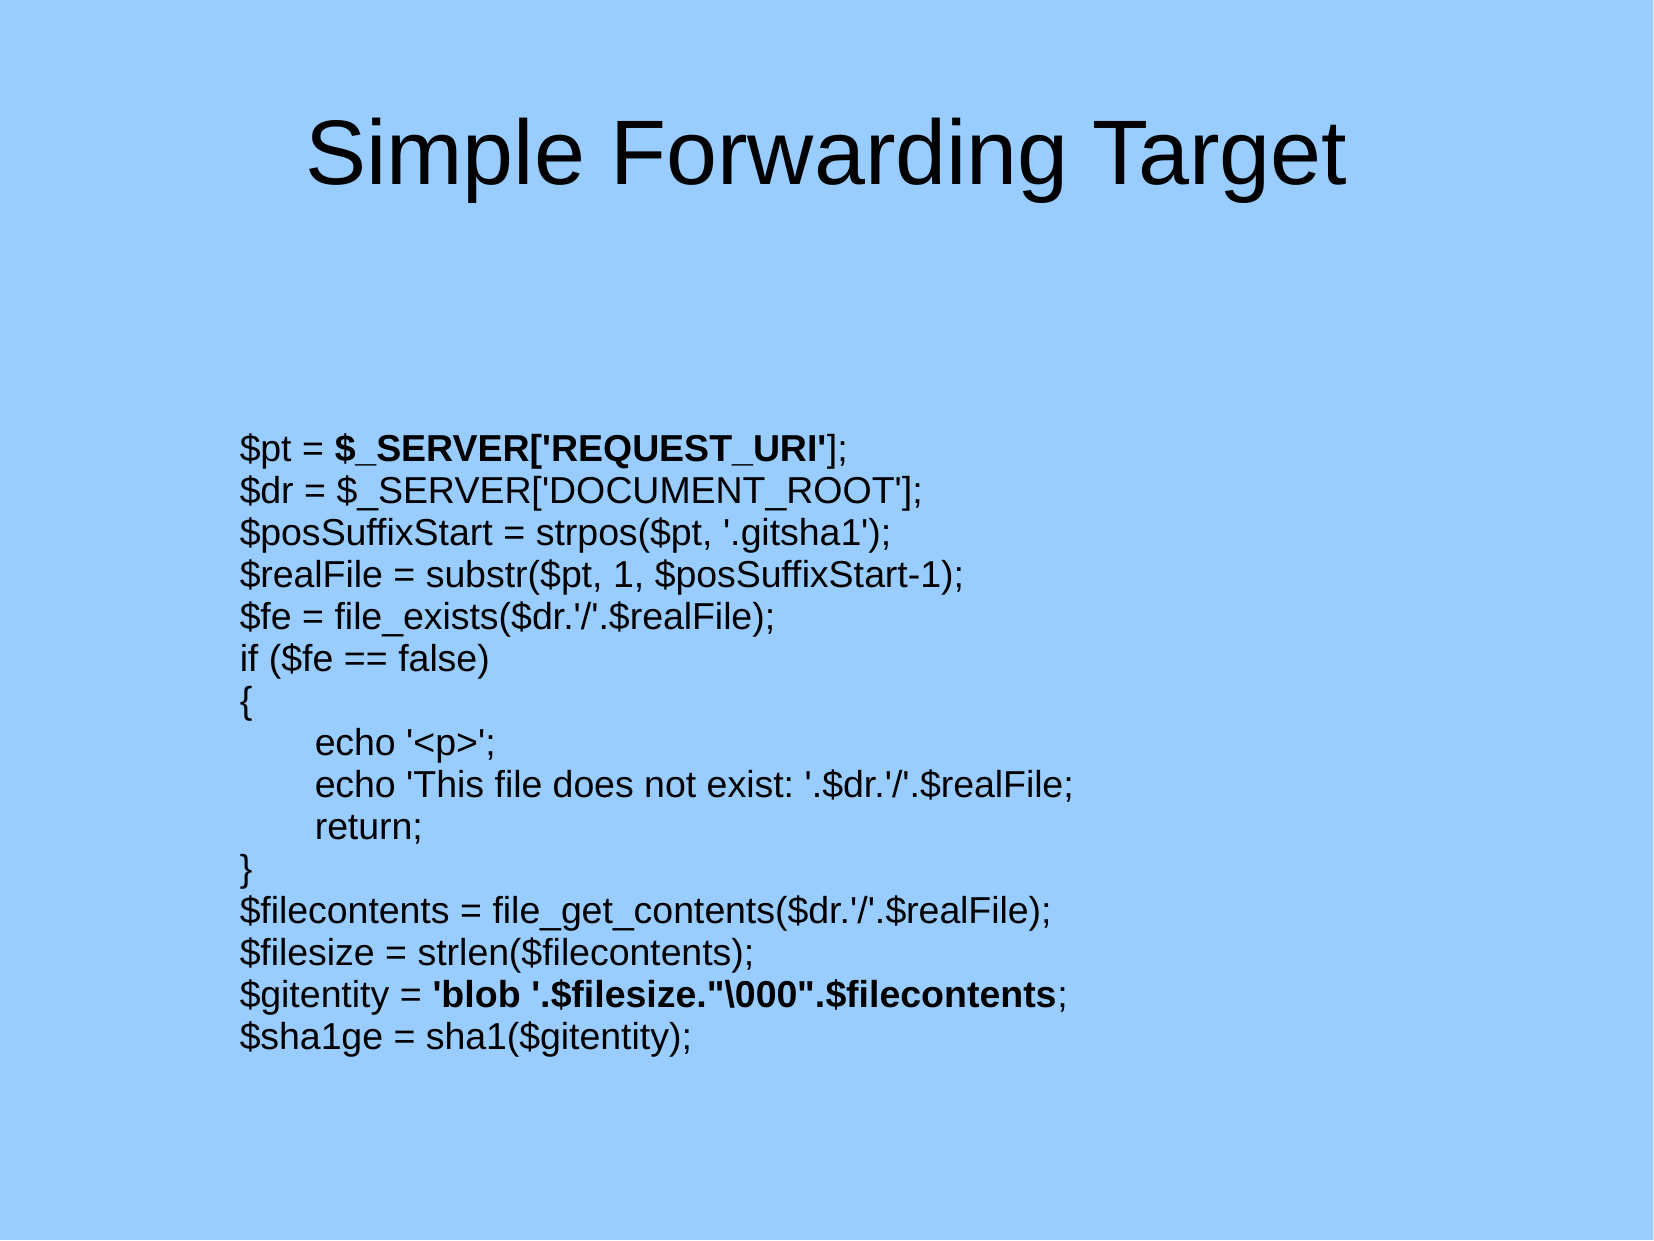

# Simple Forwarding Target
$pt = $_SERVER['REQUEST_URI'];
$dr = $_SERVER['DOCUMENT_ROOT'];
$posSuffixStart = strpos($pt, '.gitsha1');
$realFile = substr($pt, 1, $posSuffixStart-1);
$fe = file_exists($dr.'/'.$realFile);
if ($fe == false)
{
	echo '<p>';
	echo 'This file does not exist: '.$dr.'/'.$realFile;
	return;
}
$filecontents = file_get_contents($dr.'/'.$realFile);
$filesize = strlen($filecontents);
$gitentity = 'blob '.$filesize."\000".$filecontents;
$sha1ge = sha1($gitentity);